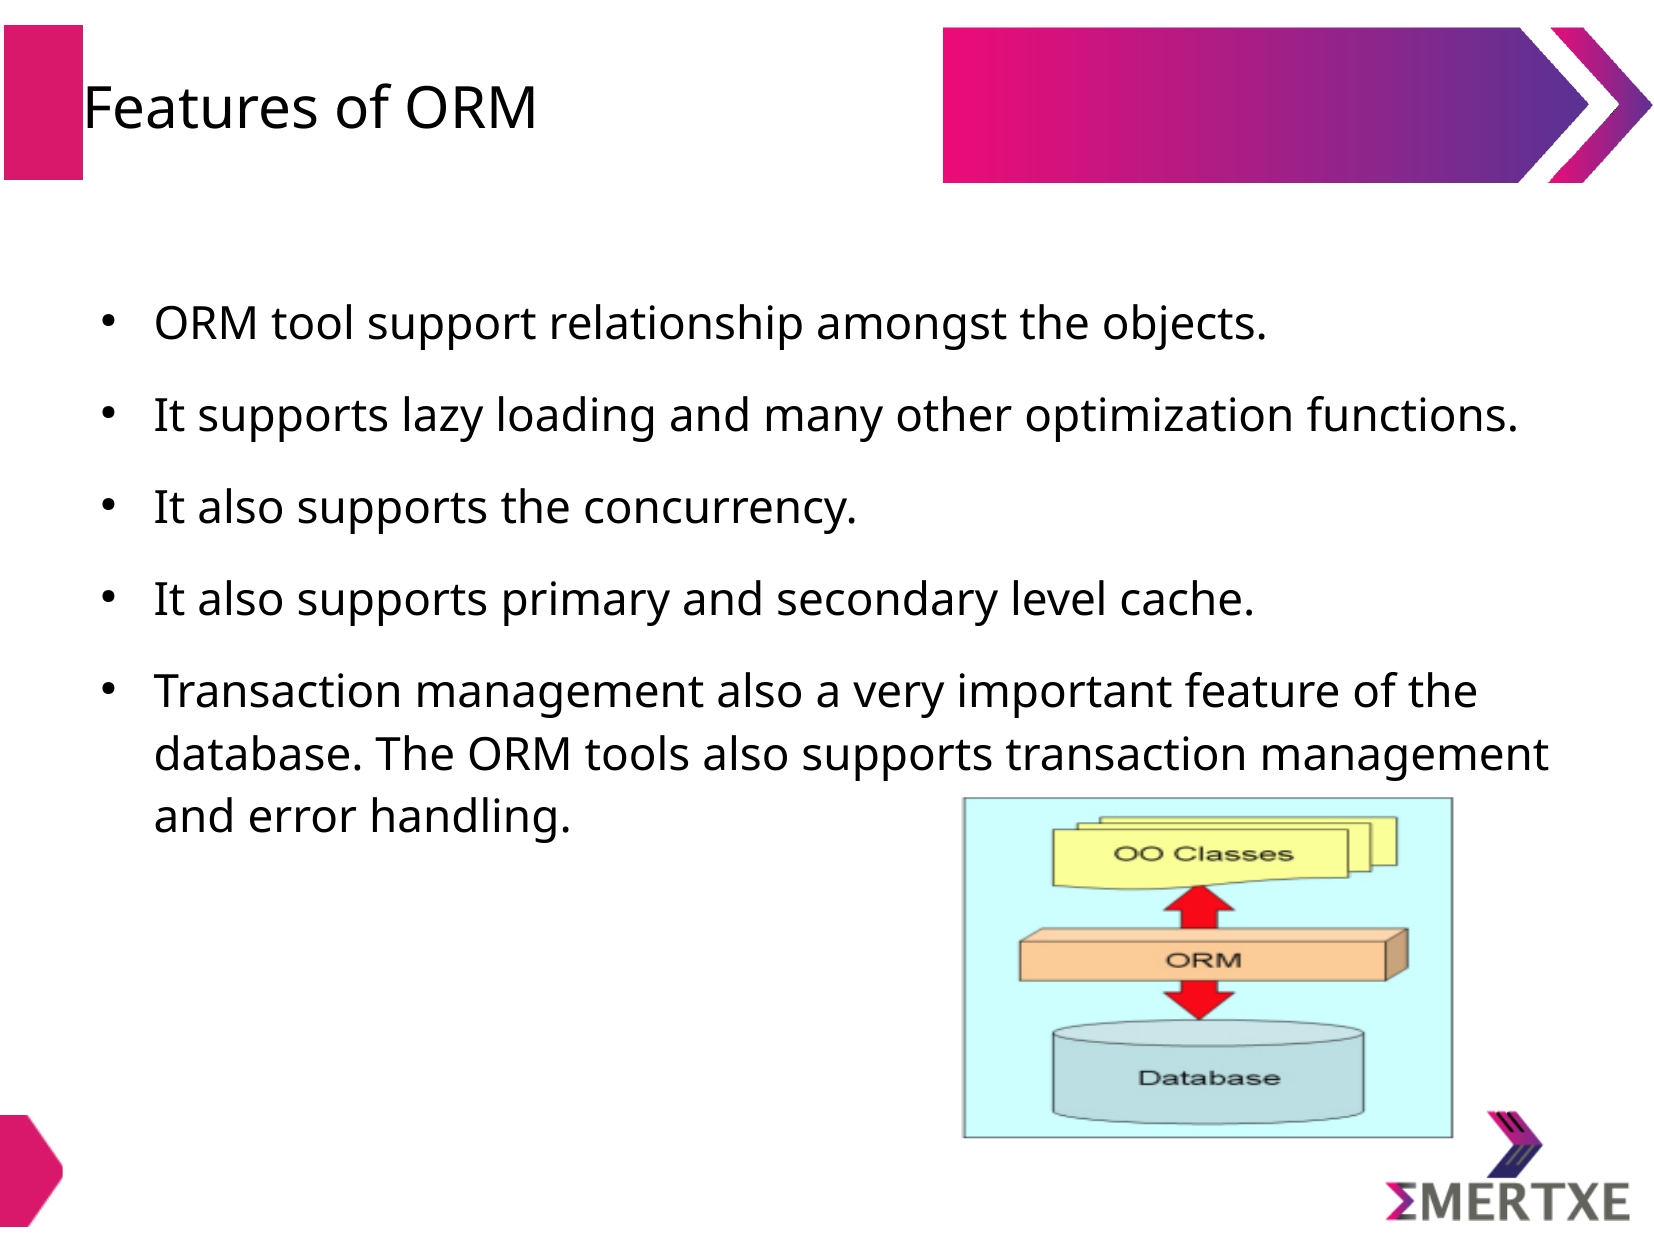

# Features of ORM
ORM tool support relationship amongst the objects.
It supports lazy loading and many other optimization functions.
It also supports the concurrency.
It also supports primary and secondary level cache.
Transaction management also a very important feature of the database. The ORM tools also supports transaction management and error handling.